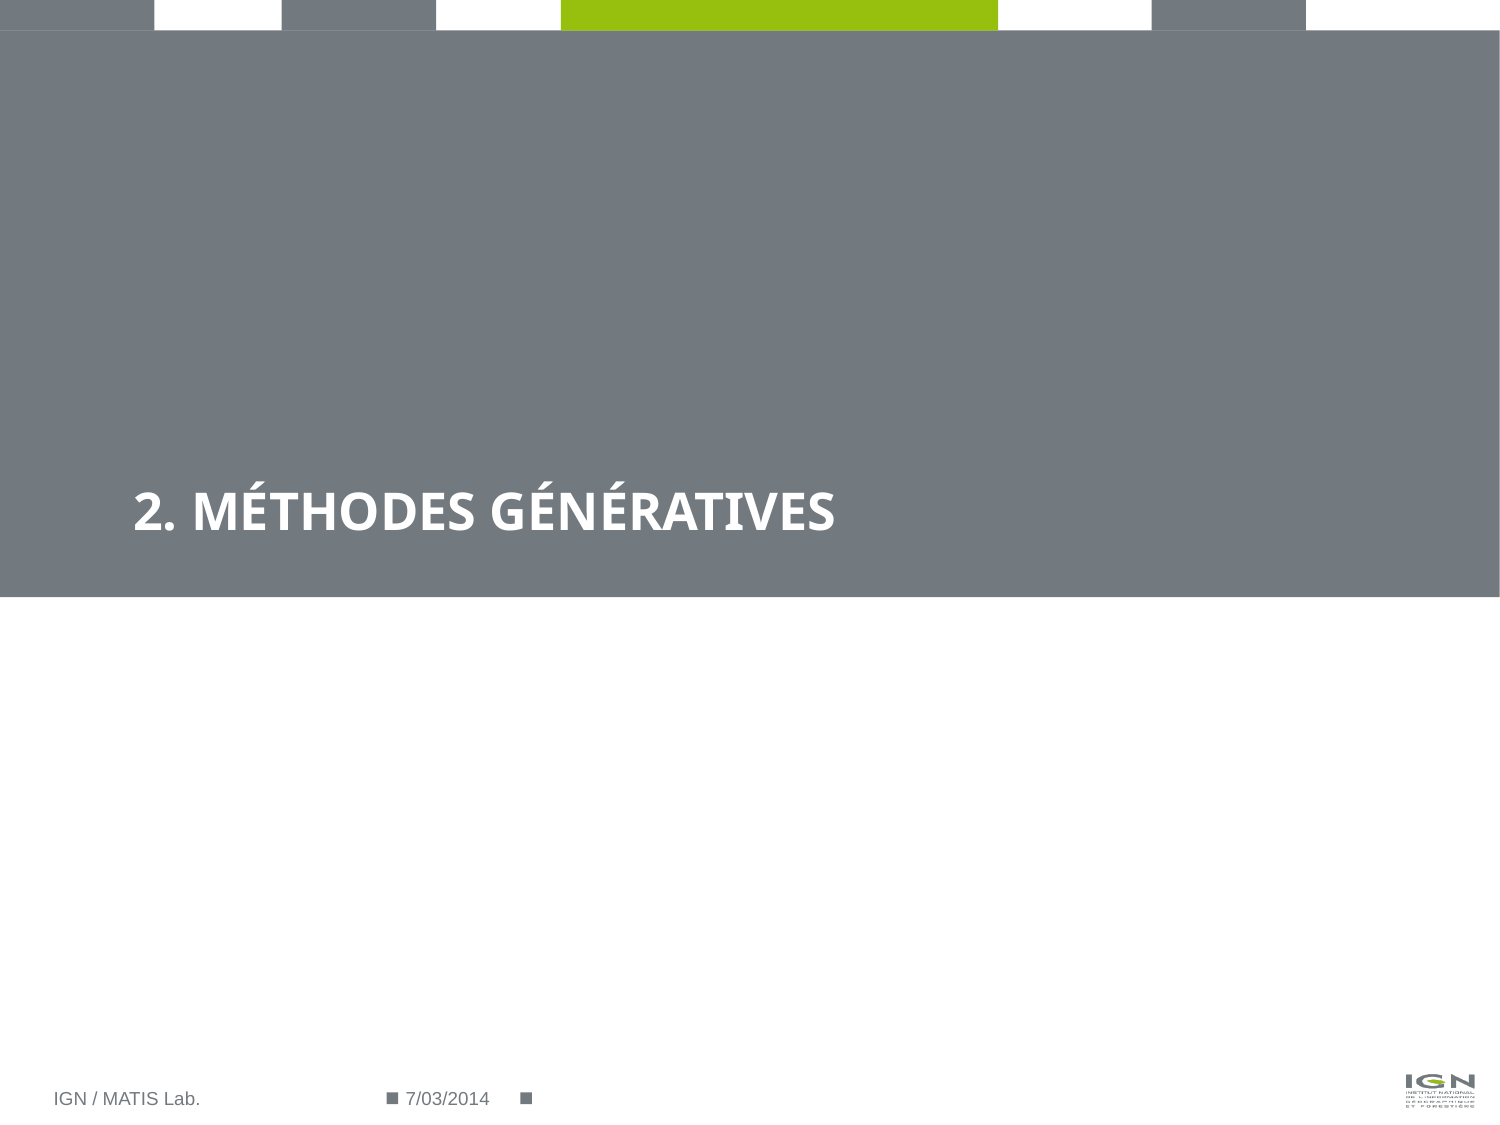

2. MÉTHODES GÉNÉRATIVES
IGN / MATIS Lab.
7/03/2014